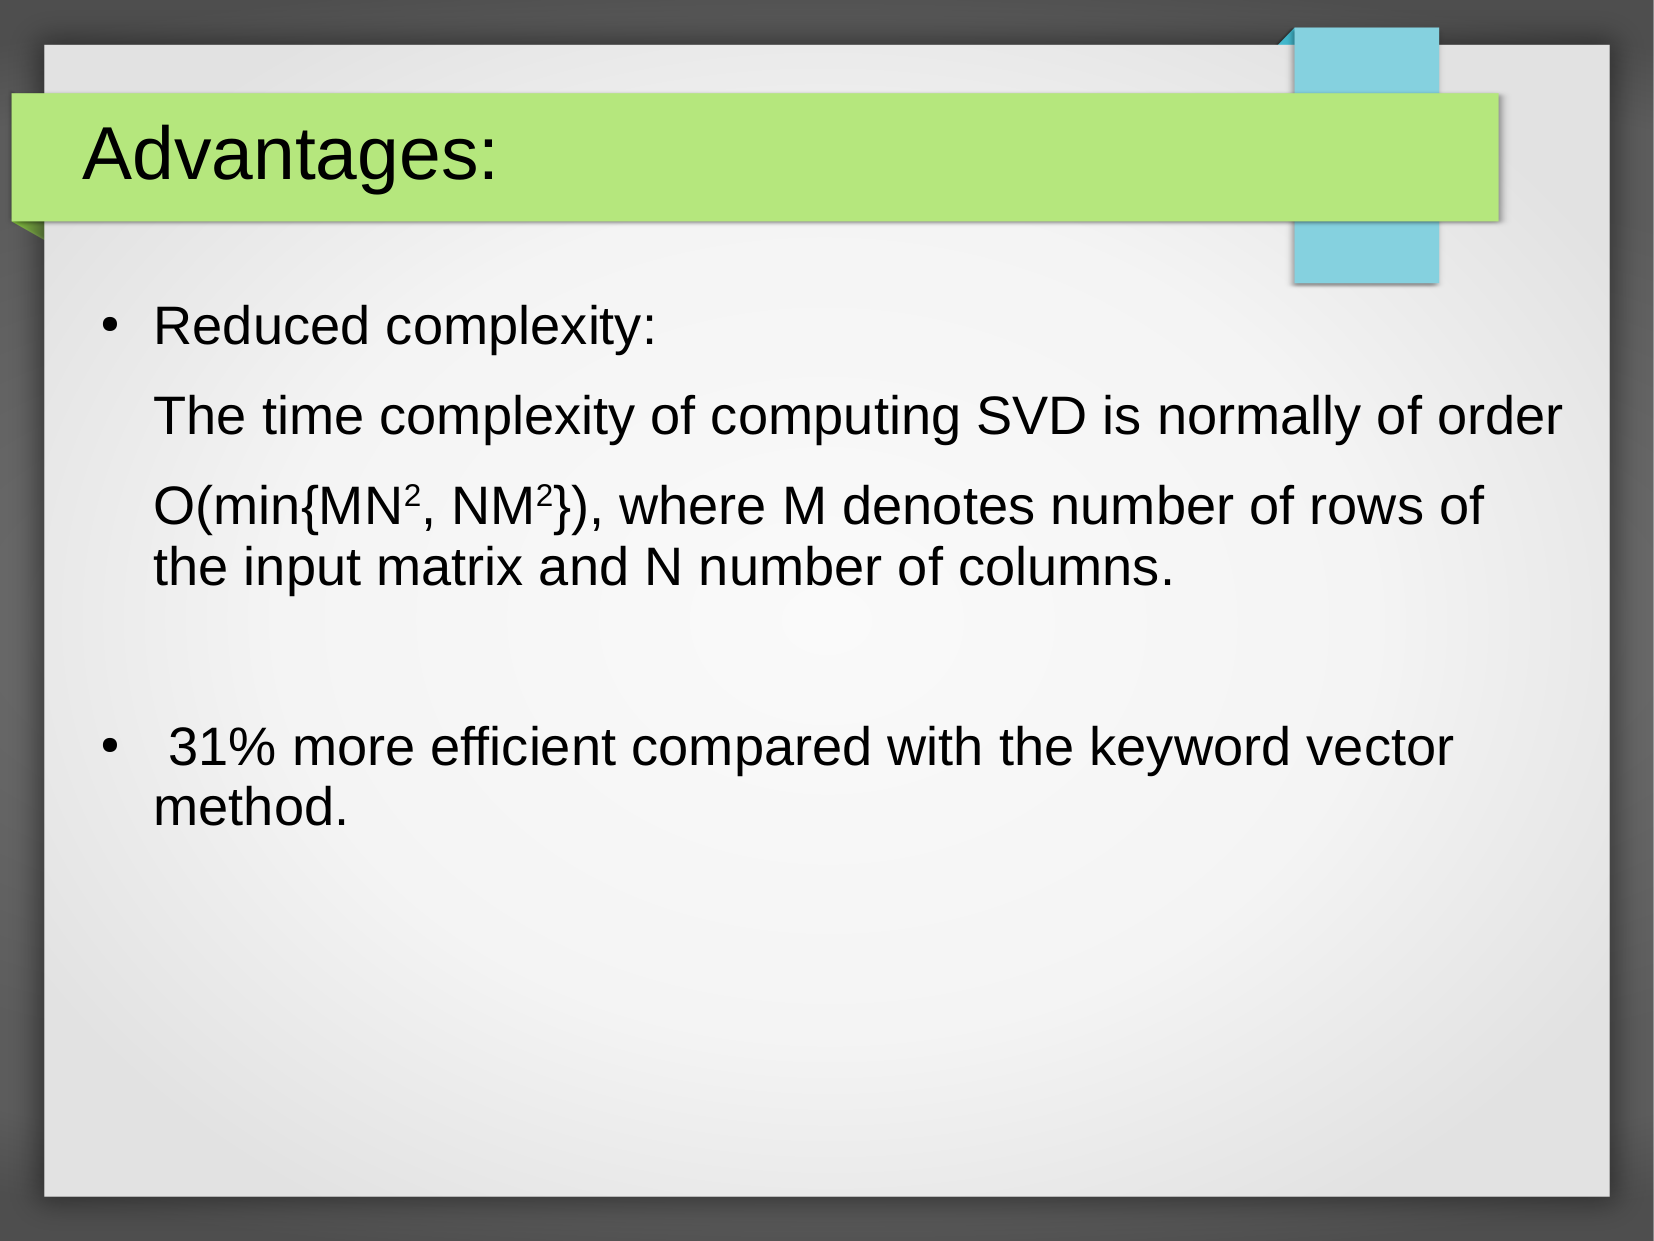

# Advantages:
Reduced complexity:
The time complexity of computing SVD is normally of order
O(min{MN2, NM2}), where M denotes number of rows of the input matrix and N number of columns.
 31% more efficient compared with the keyword vector method.